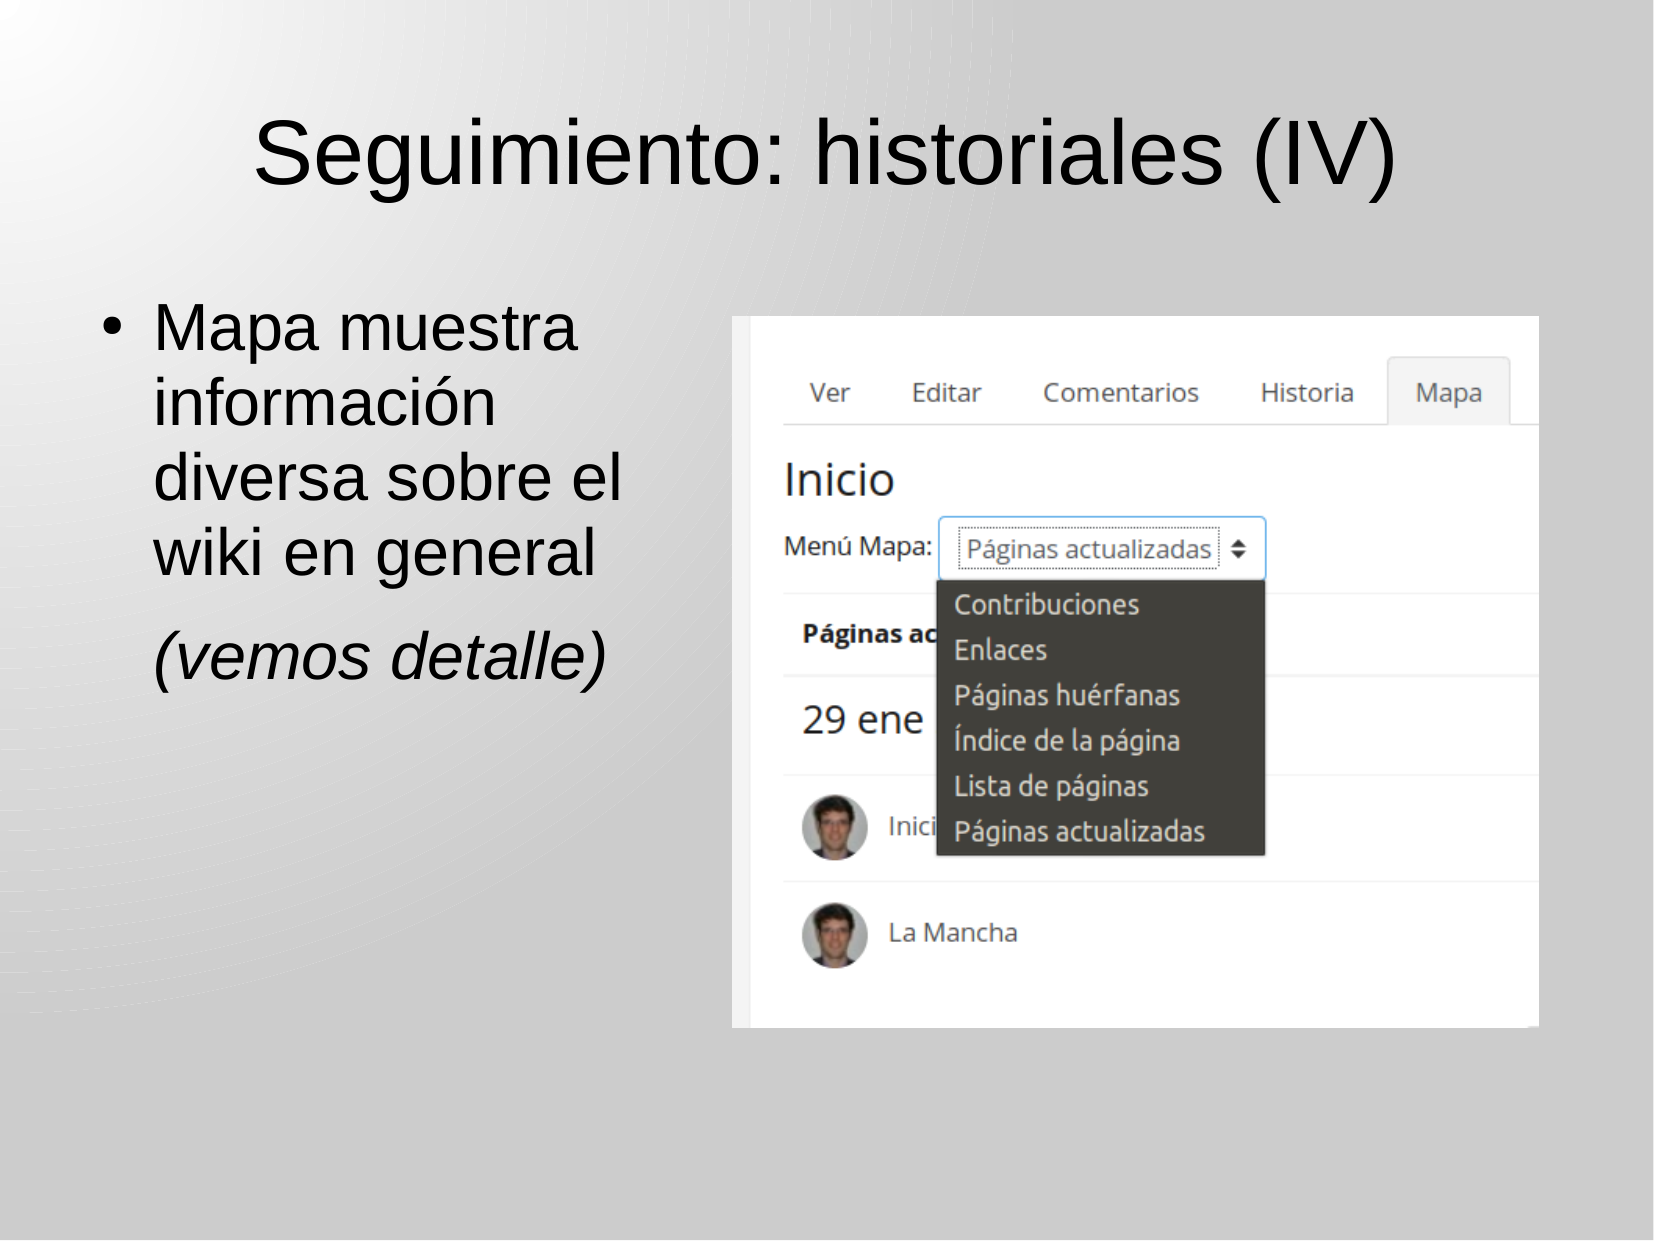

# Seguimiento: historiales (IV)
Mapa muestra información diversa sobre el wiki en general
(vemos detalle)